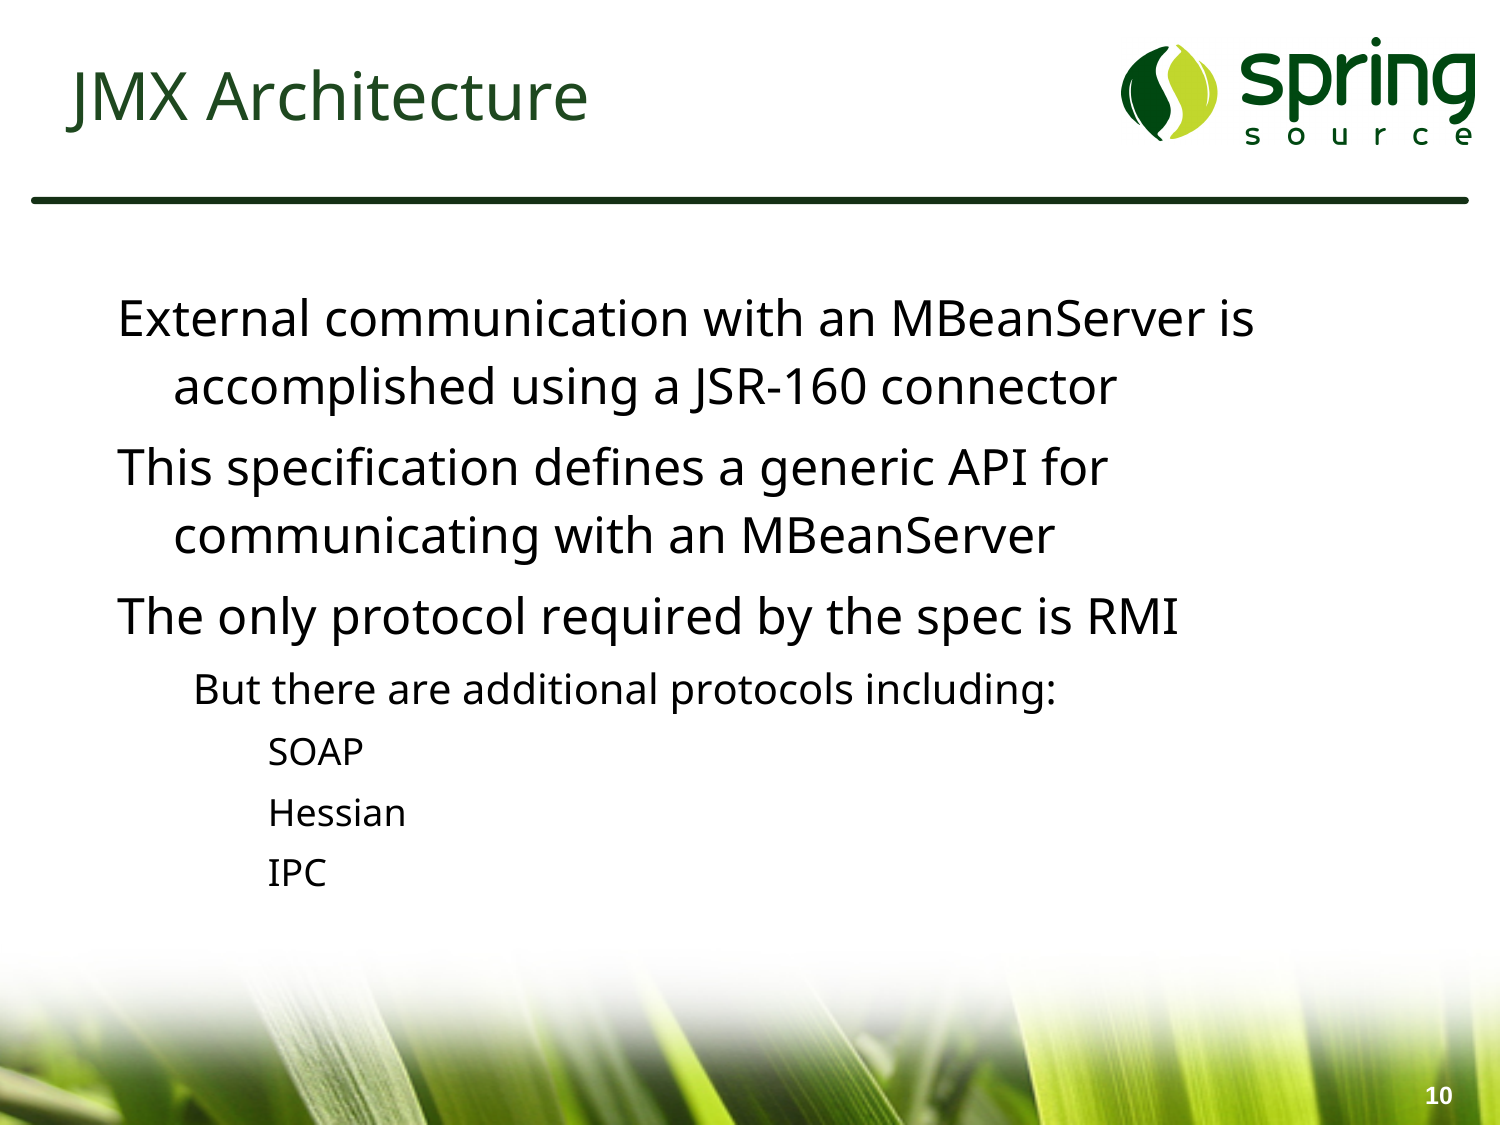

# JMX Architecture
External communication with an MBeanServer is accomplished using a JSR-160 connector
This specification defines a generic API for communicating with an MBeanServer
The only protocol required by the spec is RMI
But there are additional protocols including:
SOAP
Hessian
IPC